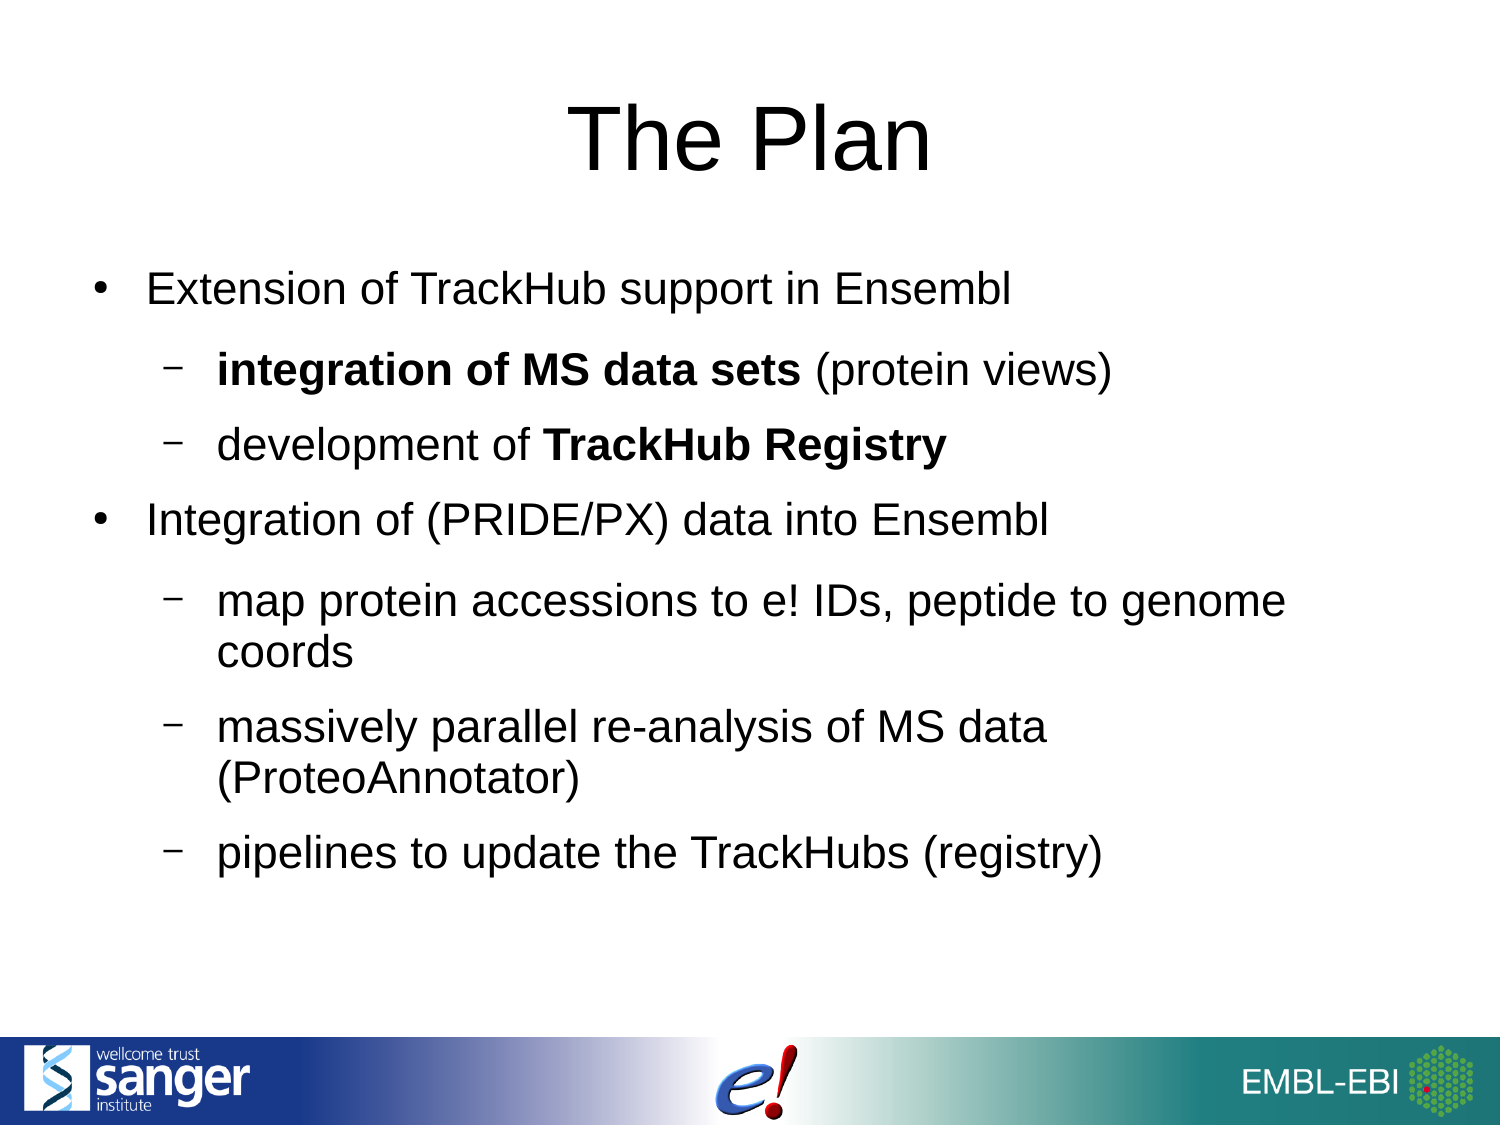

# The Plan
Extension of TrackHub support in Ensembl
integration of MS data sets (protein views)
development of TrackHub Registry
Integration of (PRIDE/PX) data into Ensembl
map protein accessions to e! IDs, peptide to genome coords
massively parallel re-analysis of MS data (ProteoAnnotator)
pipelines to update the TrackHubs (registry)